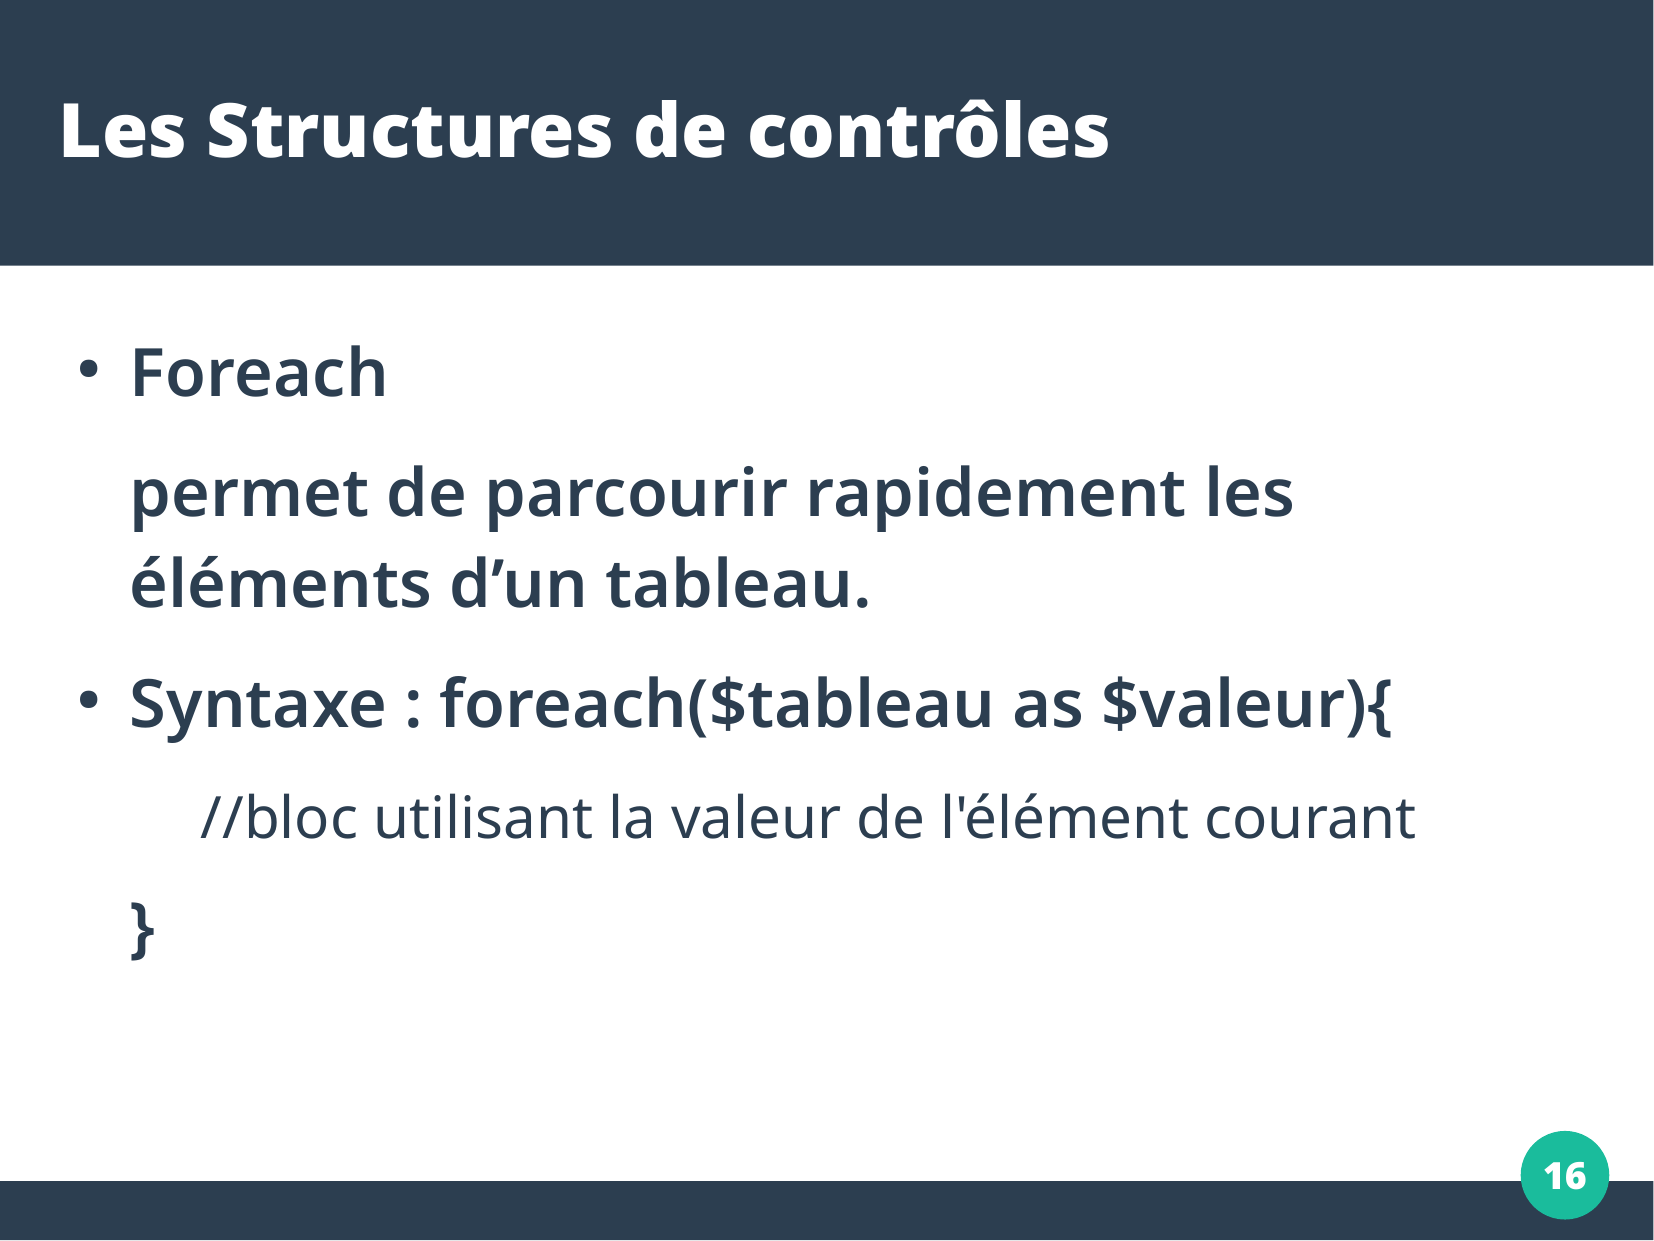

# Les Structures de contrôles
Foreach
permet de parcourir rapidement les éléments d’un tableau.
Syntaxe : foreach($tableau as $valeur){
//bloc utilisant la valeur de l'élément courant
}
16